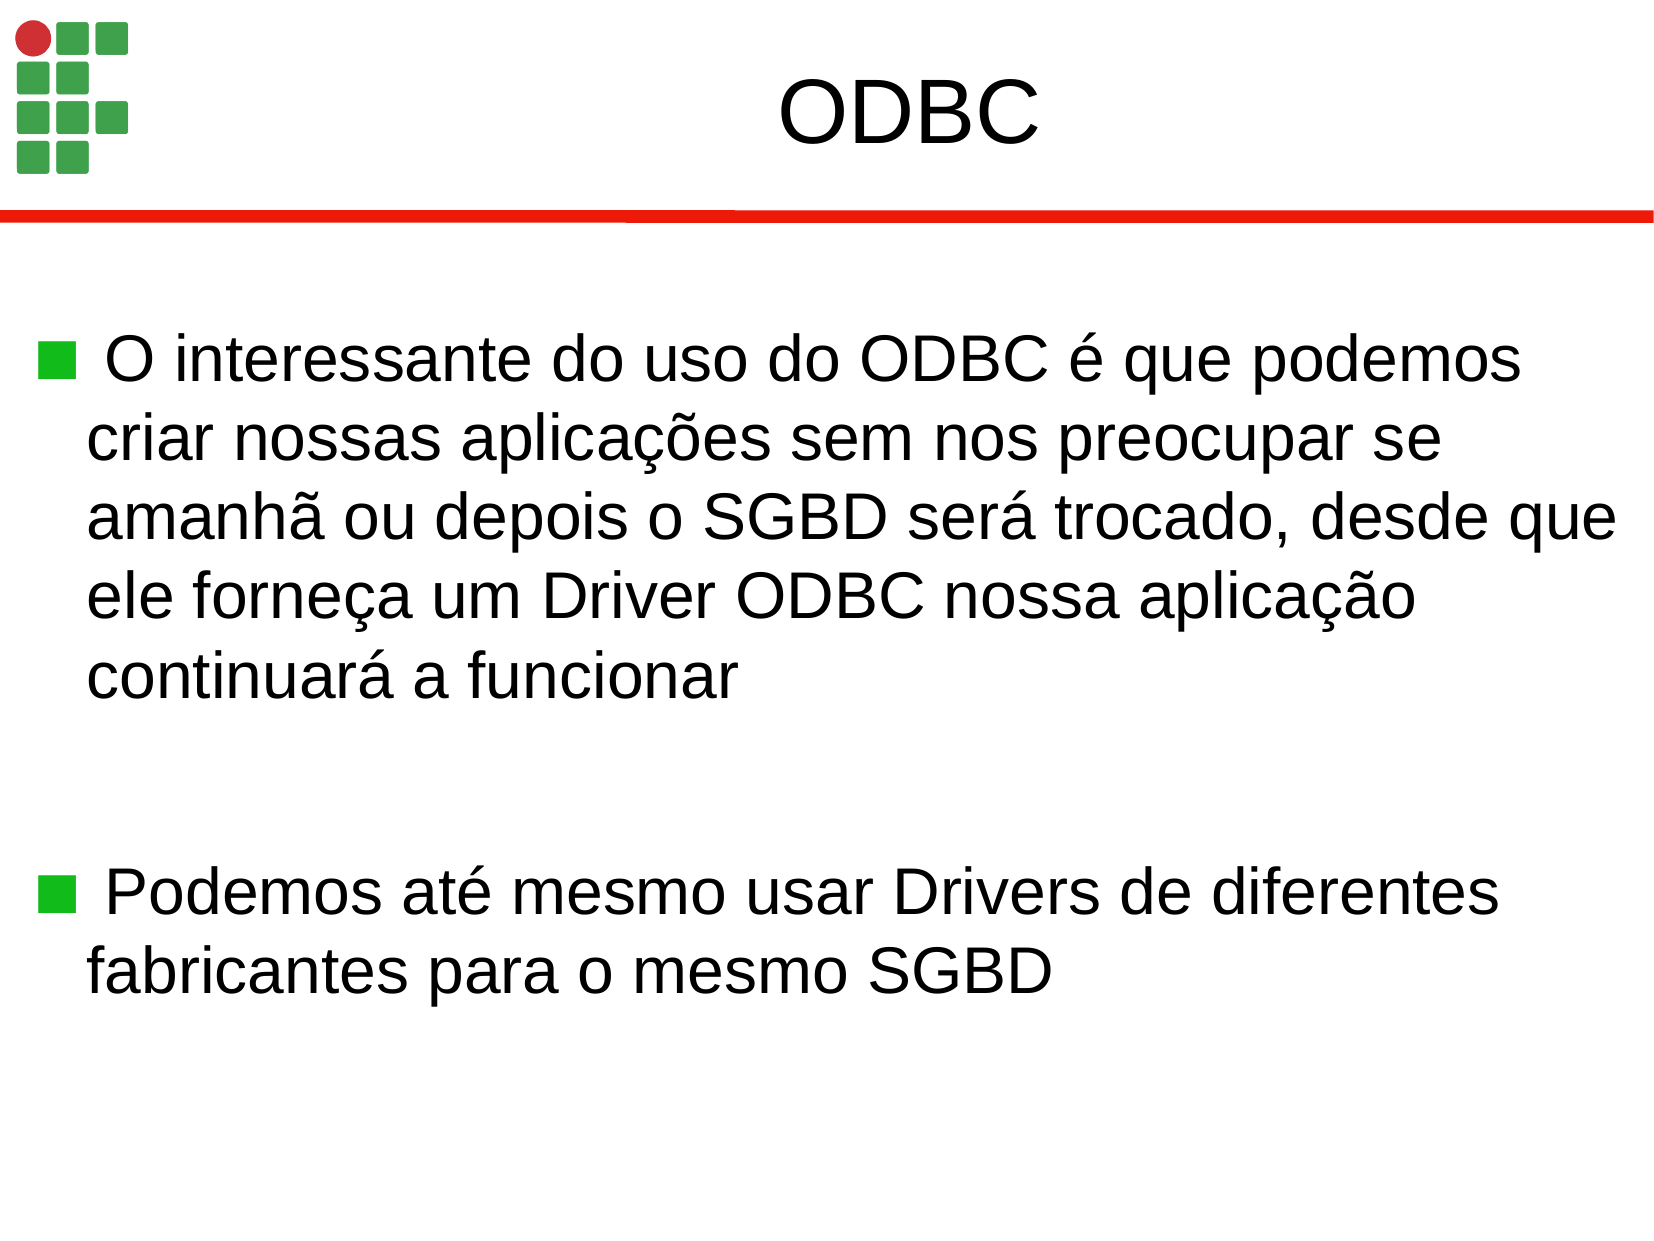

ODBC
# O interessante do uso do ODBC é que podemos criar nossas aplicações sem nos preocupar se amanhã ou depois o SGBD será trocado, desde que ele forneça um Driver ODBC nossa aplicação continuará a funcionar
 Podemos até mesmo usar Drivers de diferentes fabricantes para o mesmo SGBD